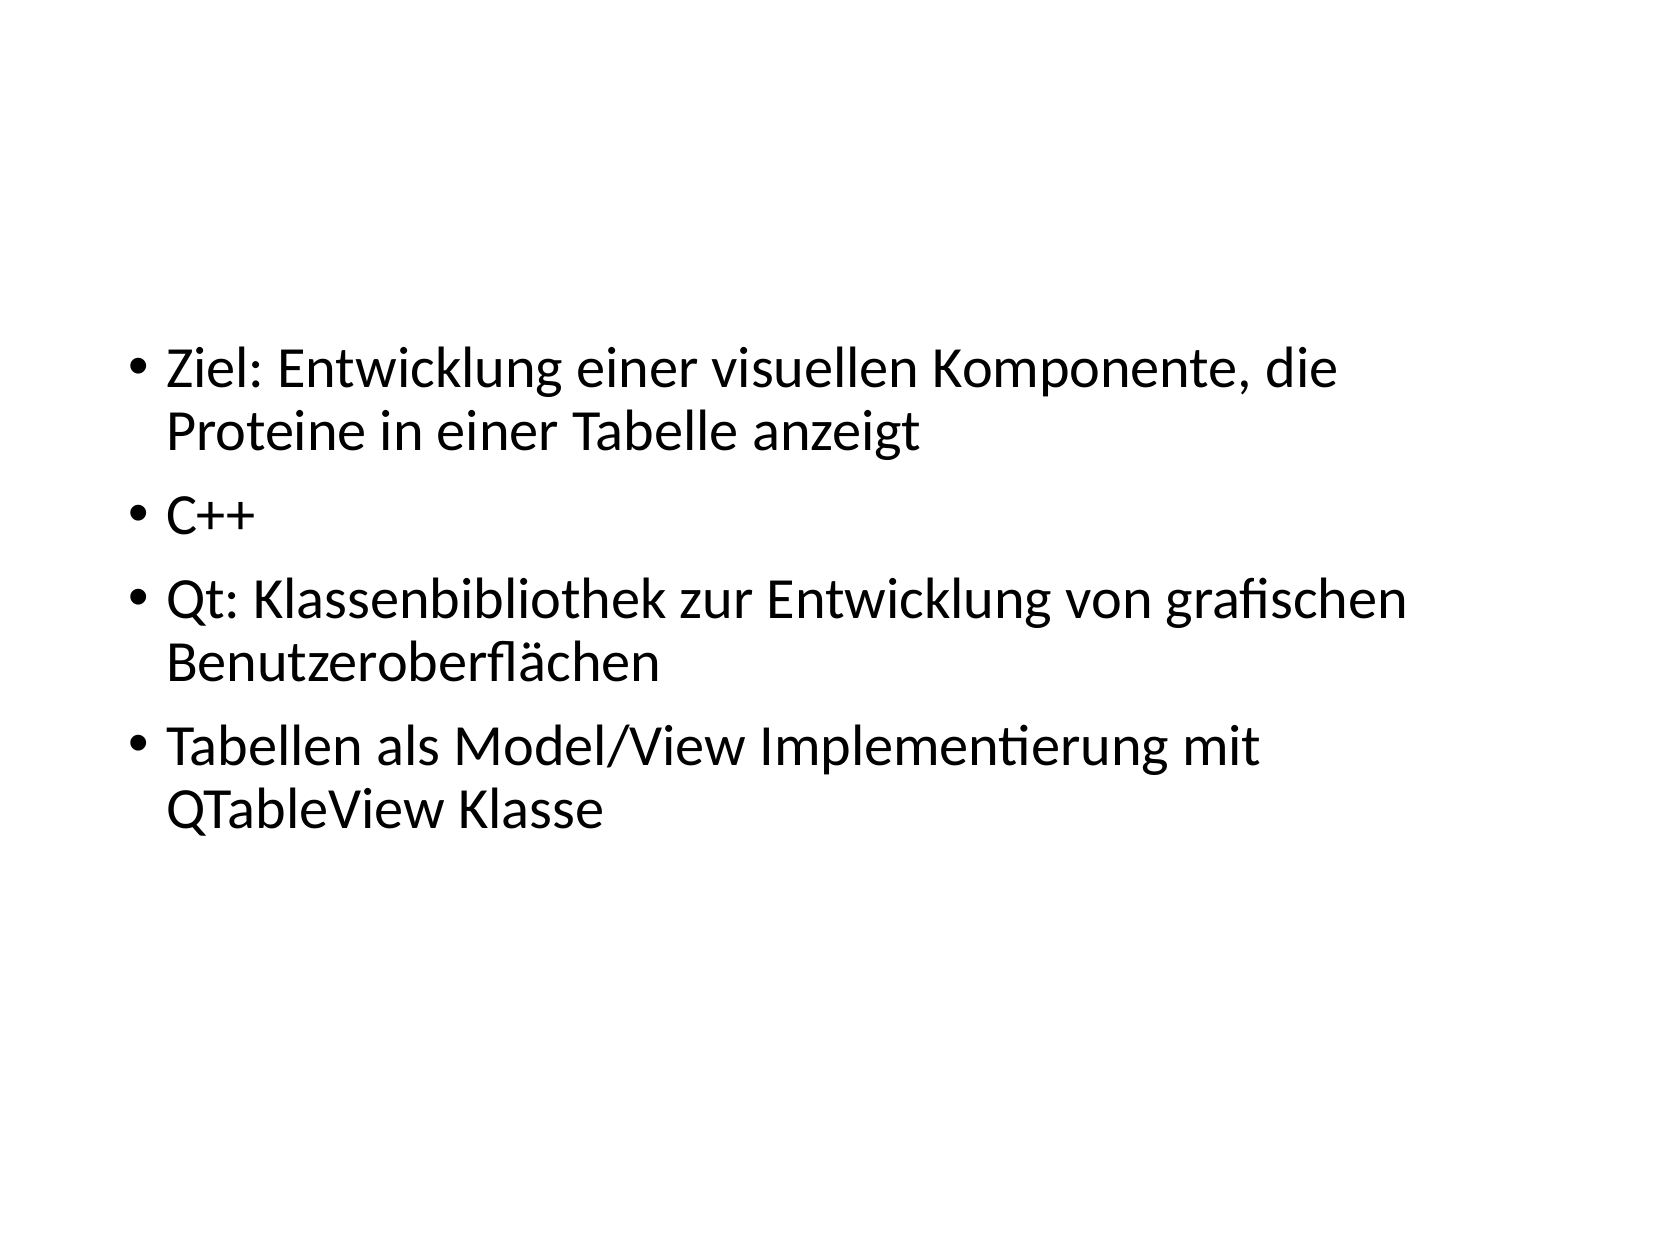

# Ziel: Entwicklung einer visuellen Komponente, die Proteine in einer Tabelle anzeigt
C++
Qt: Klassenbibliothek zur Entwicklung von grafischen Benutzeroberflächen
Tabellen als Model/View Implementierung mit QTableView Klasse